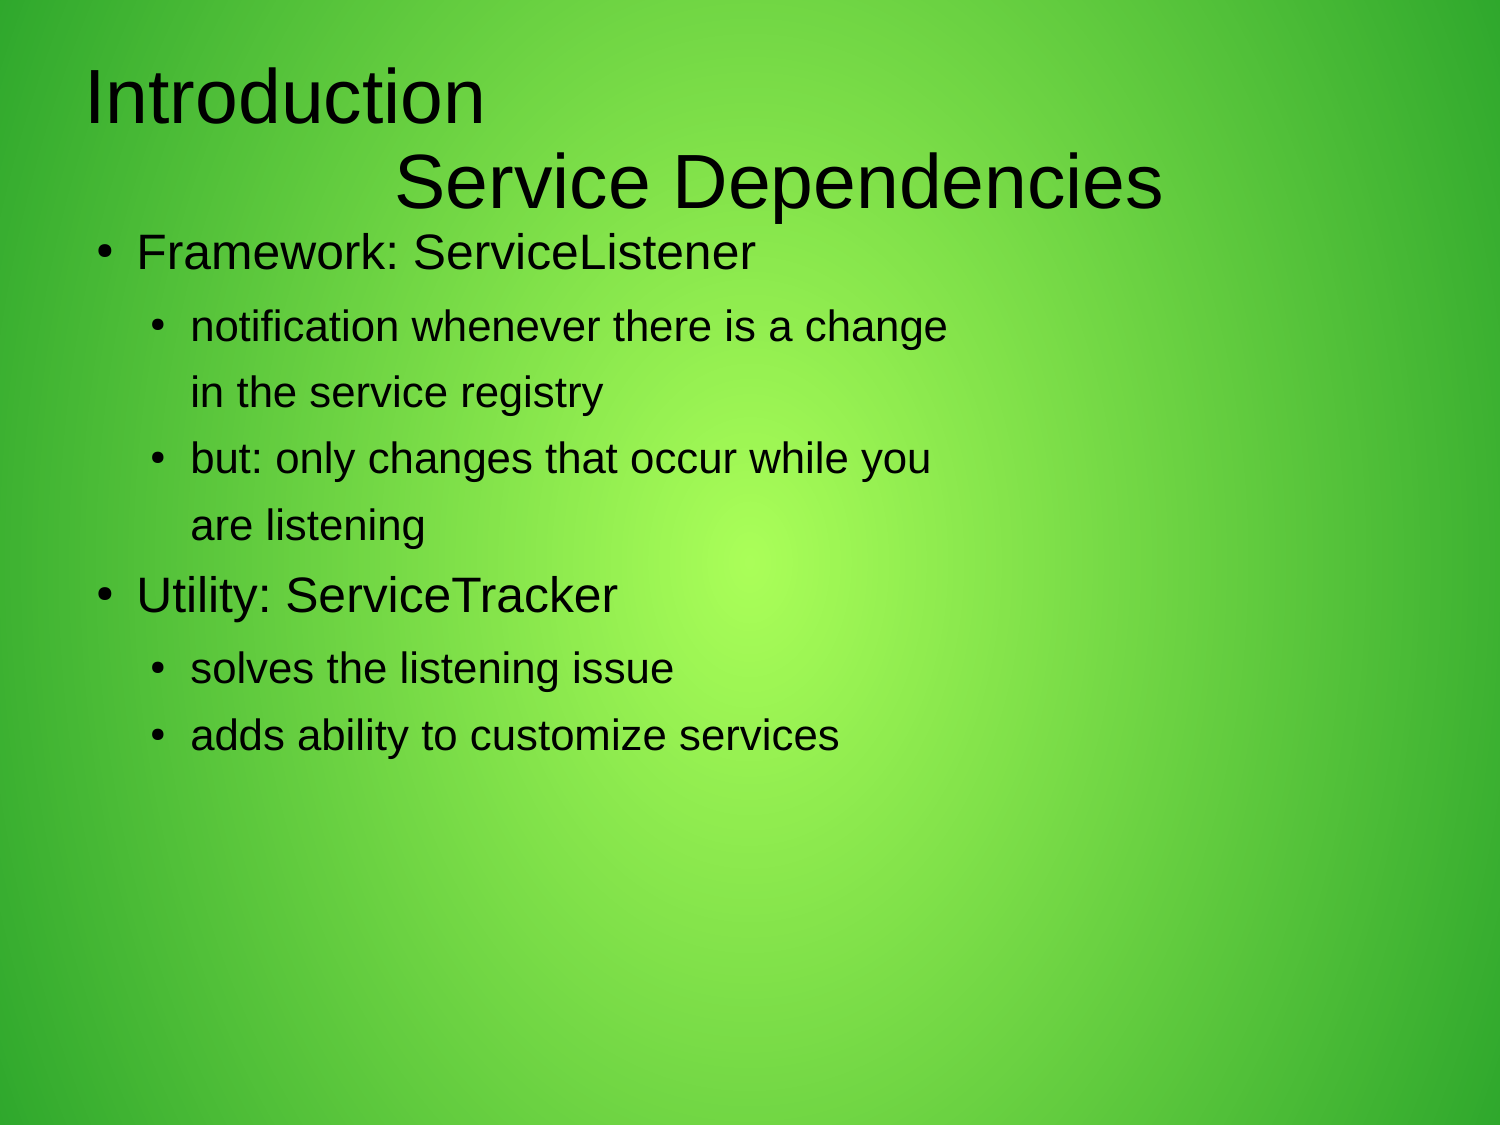

# Introduction Service Dependencies
Framework: ServiceListener
notification whenever there is a change
in the service registry
but: only changes that occur while you
are listening
Utility: ServiceTracker
solves the listening issue
adds ability to customize services